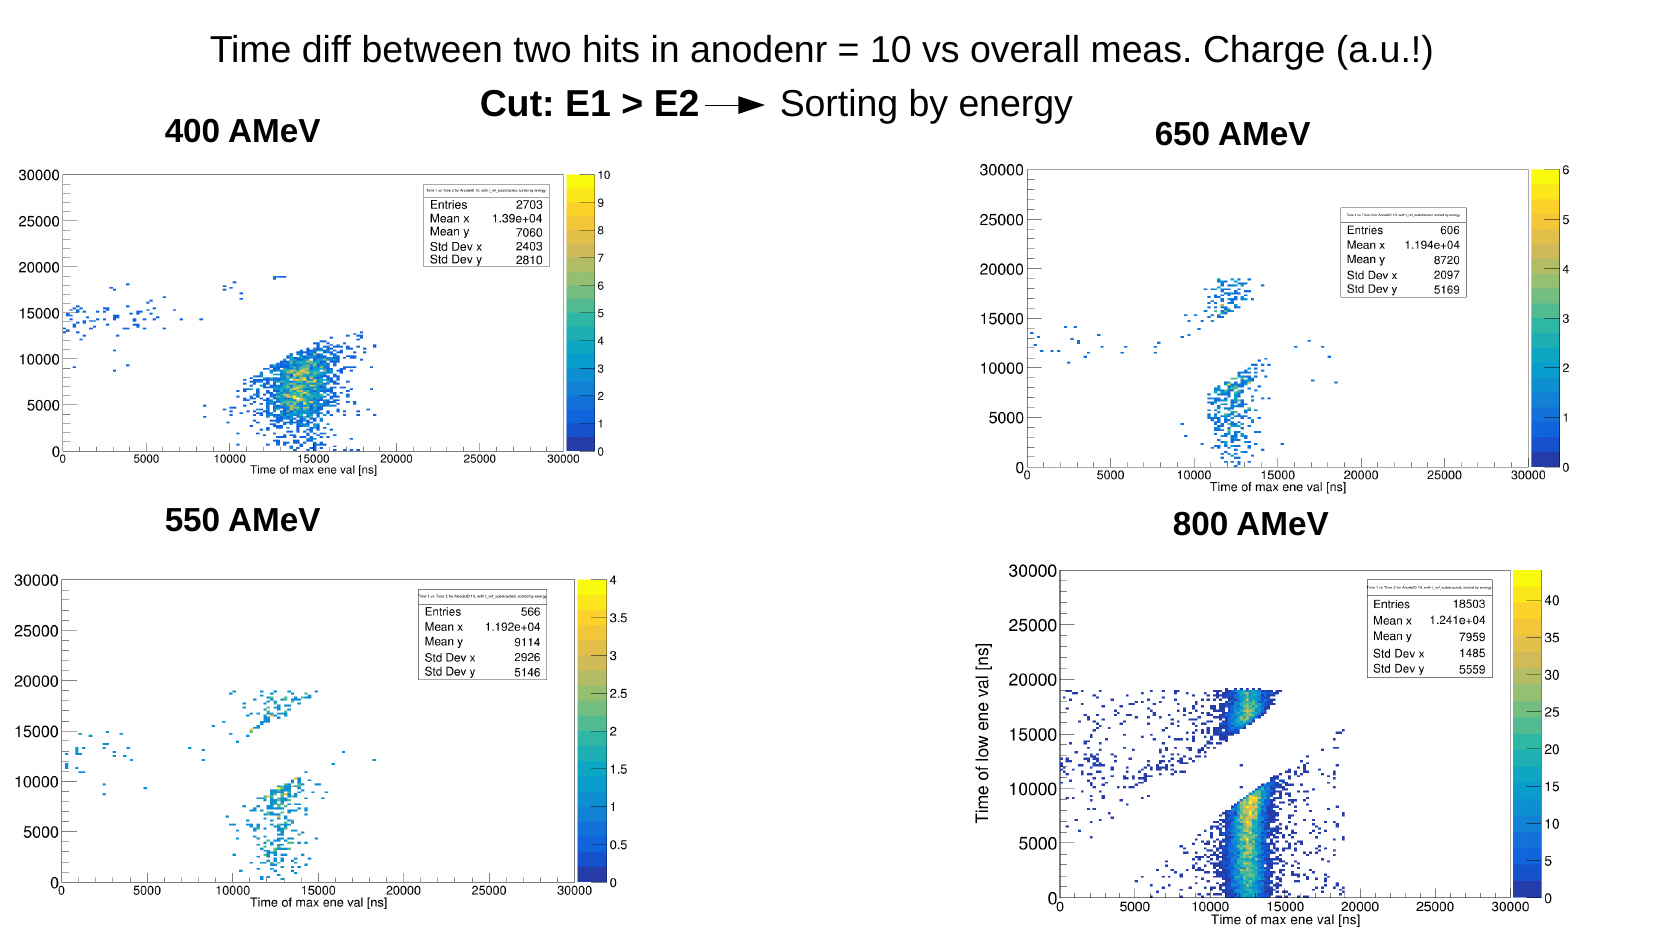

Time diff between two hits in anodenr = 10 vs overall meas. Charge (a.u.!)
Cut: E1 > E2
Sorting by energy
400 AMeV
650 AMeV
550 AMeV
800 AMeV